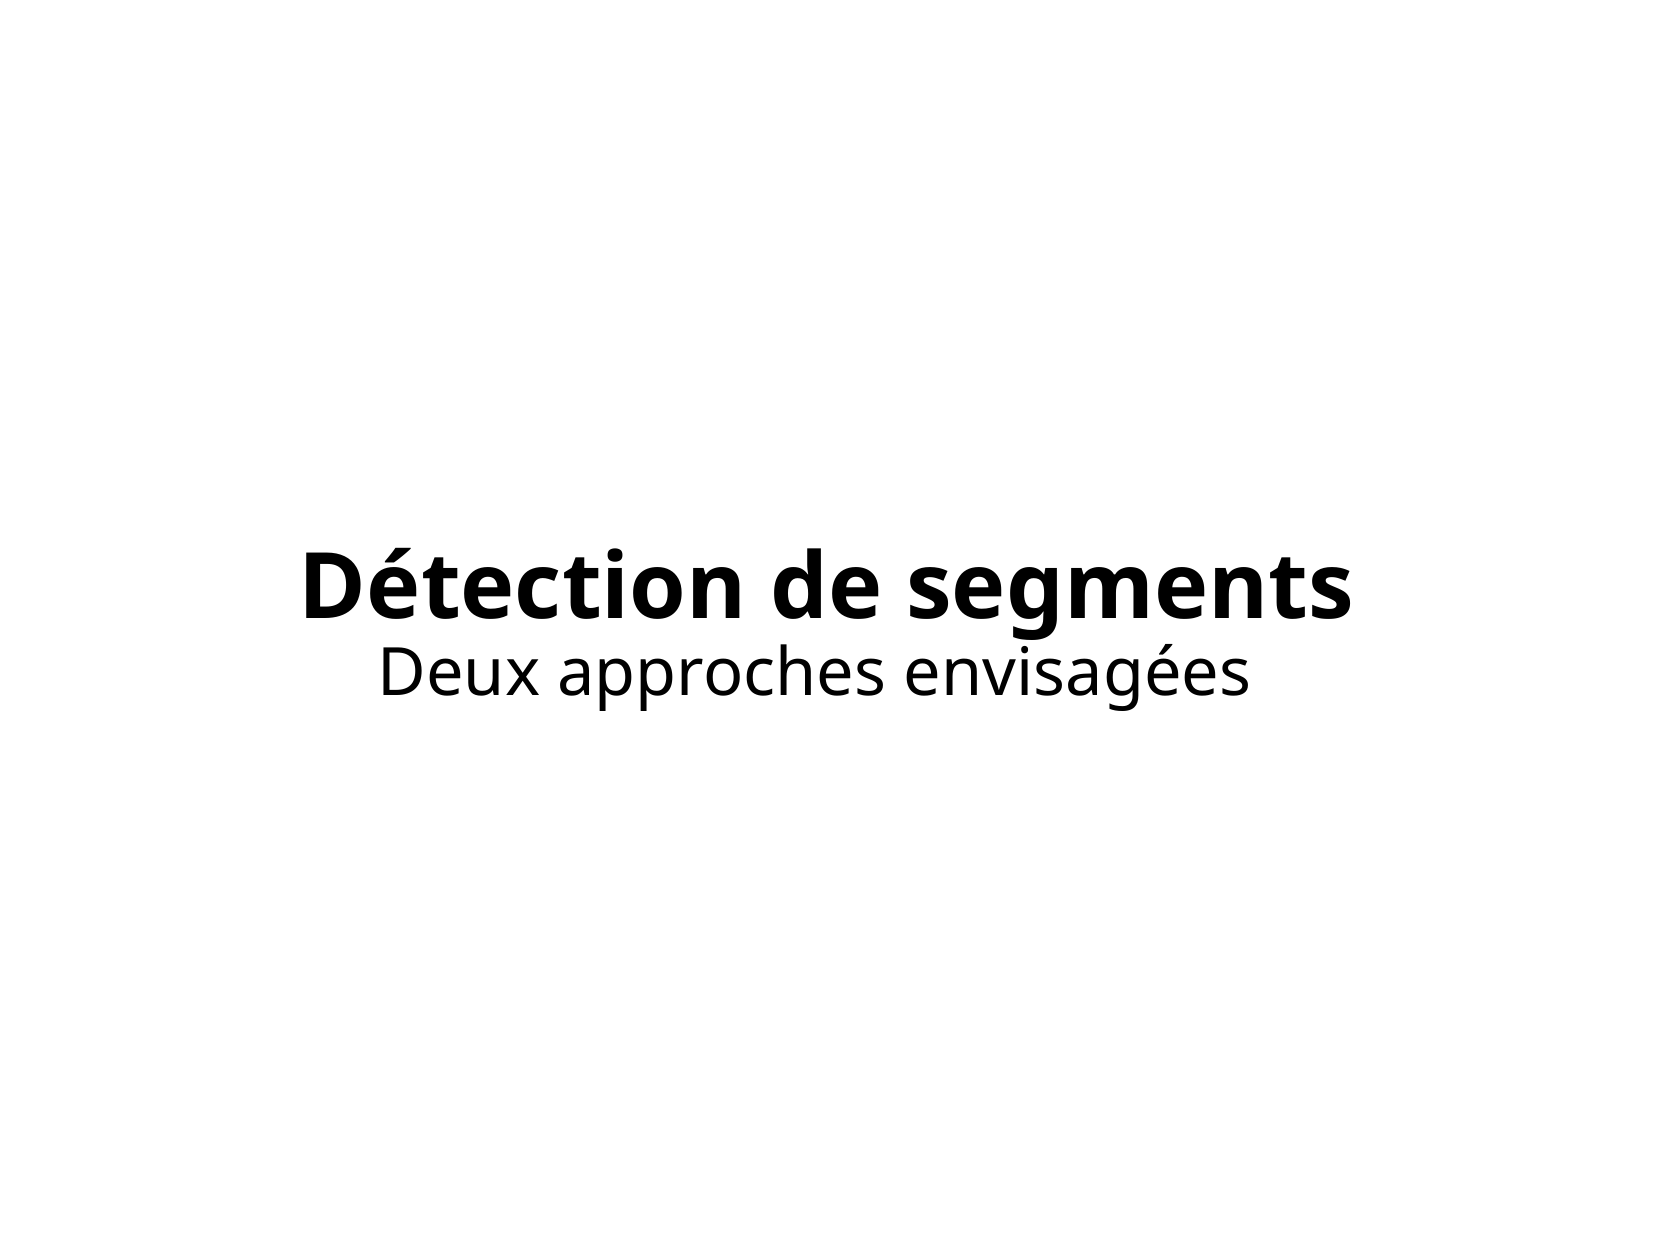

# Détection de segments
Deux approches envisagées